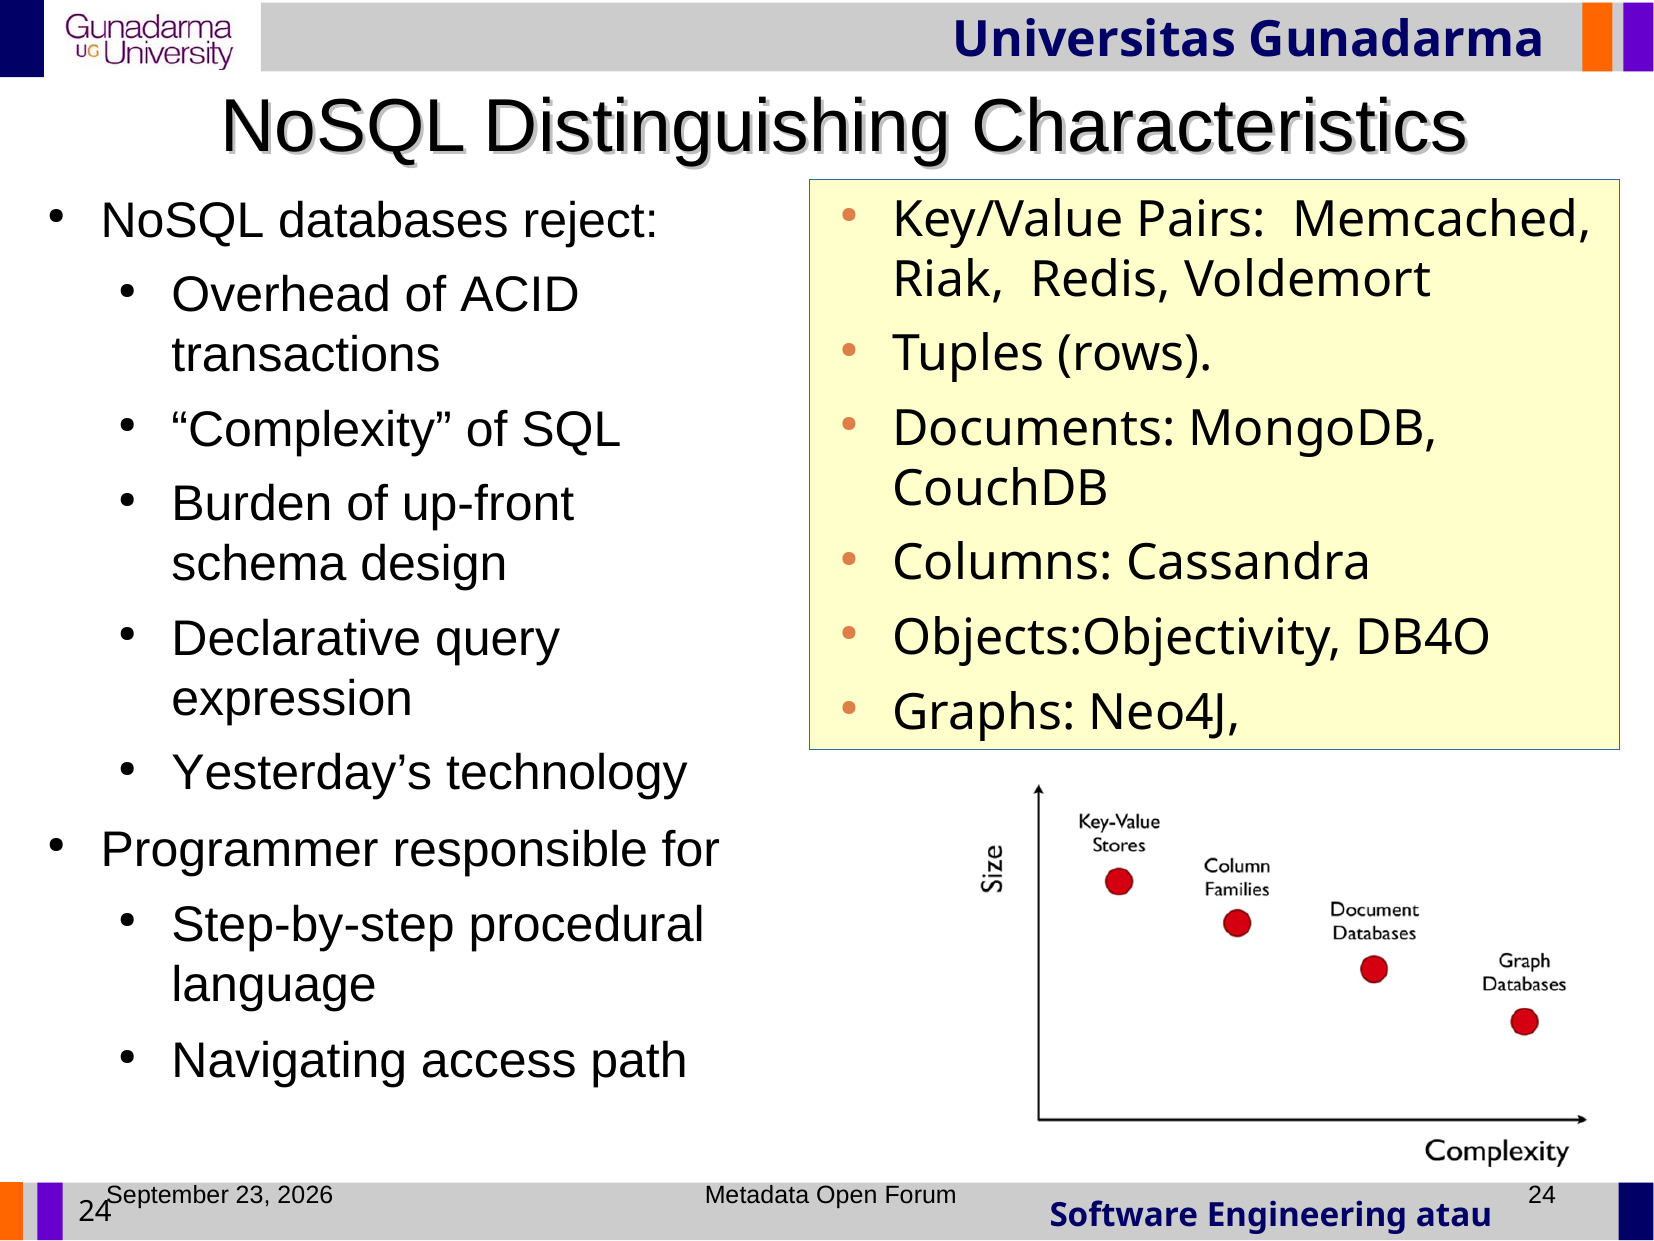

# NoSQL Distinguishing Characteristics
Key/Value Pairs: Memcached, Riak, Redis, Voldemort
Tuples (rows).
Documents: MongoDB, CouchDB
Columns: Cassandra
Objects:Objectivity, DB4O
Graphs: Neo4J,
NoSQL databases reject:
Overhead of ACID transactions
“Complexity” of SQL
Burden of up-front schema design
Declarative query expression
Yesterday’s technology
Programmer responsible for
Step-by-step procedural language
Navigating access path
Metadata Open Forum